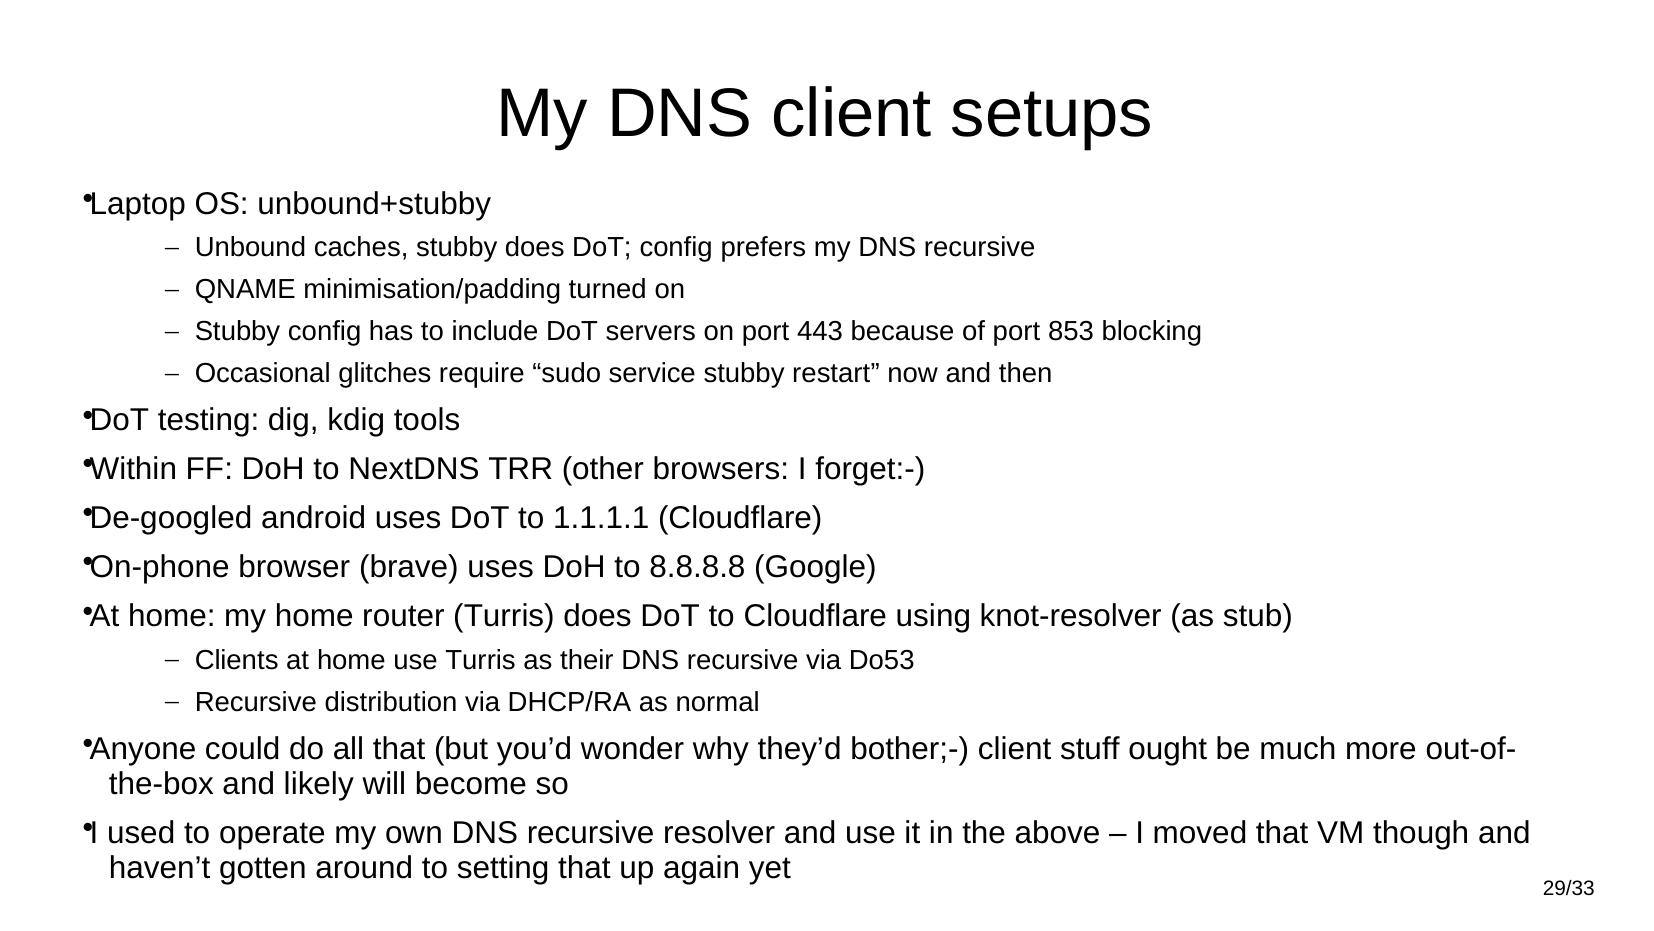

# My DNS client setups
Laptop OS: unbound+stubby
Unbound caches, stubby does DoT; config prefers my DNS recursive
QNAME minimisation/padding turned on
Stubby config has to include DoT servers on port 443 because of port 853 blocking
Occasional glitches require “sudo service stubby restart” now and then
DoT testing: dig, kdig tools
Within FF: DoH to NextDNS TRR (other browsers: I forget:-)
De-googled android uses DoT to 1.1.1.1 (Cloudflare)
On-phone browser (brave) uses DoH to 8.8.8.8 (Google)
At home: my home router (Turris) does DoT to Cloudflare using knot-resolver (as stub)
Clients at home use Turris as their DNS recursive via Do53
Recursive distribution via DHCP/RA as normal
Anyone could do all that (but you’d wonder why they’d bother;-) client stuff ought be much more out-of-the-box and likely will become so
I used to operate my own DNS recursive resolver and use it in the above – I moved that VM though and haven’t gotten around to setting that up again yet